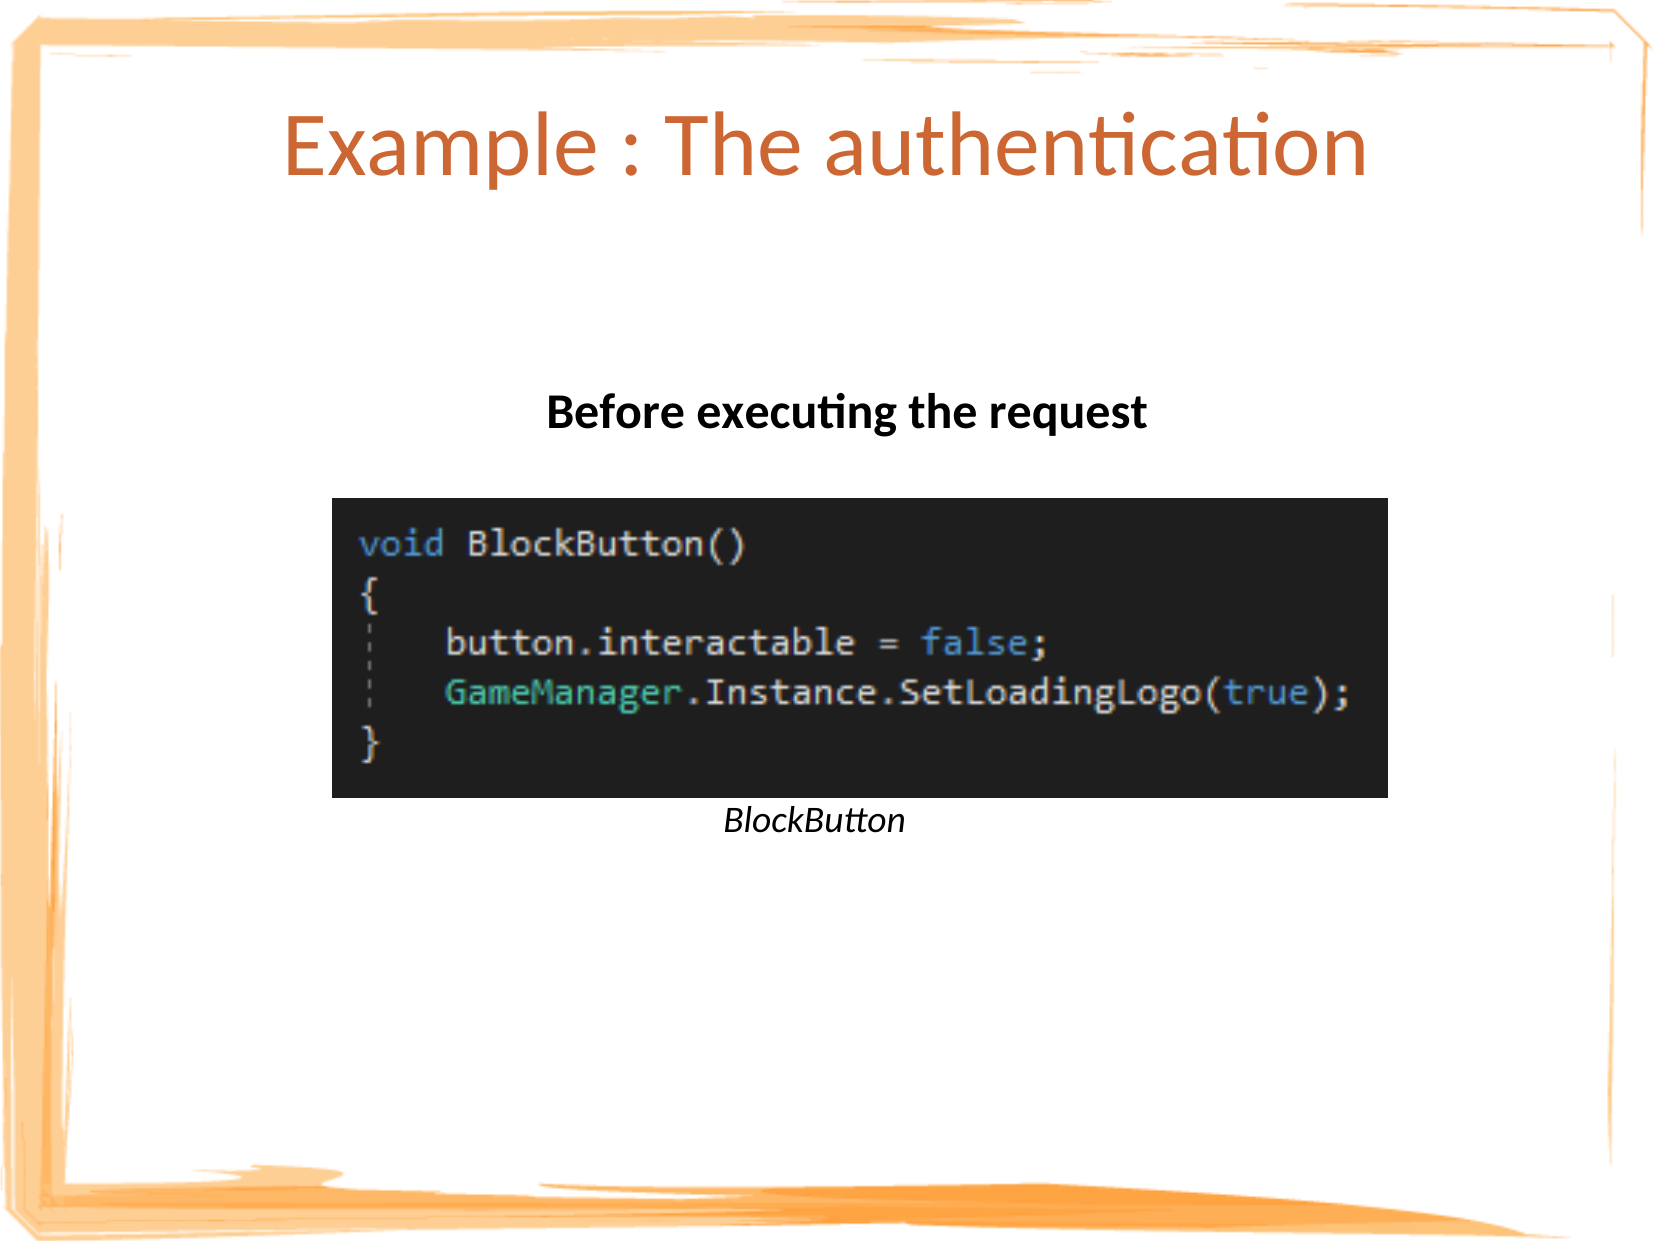

# Example : The authentication
Before executing the request
BlockButton